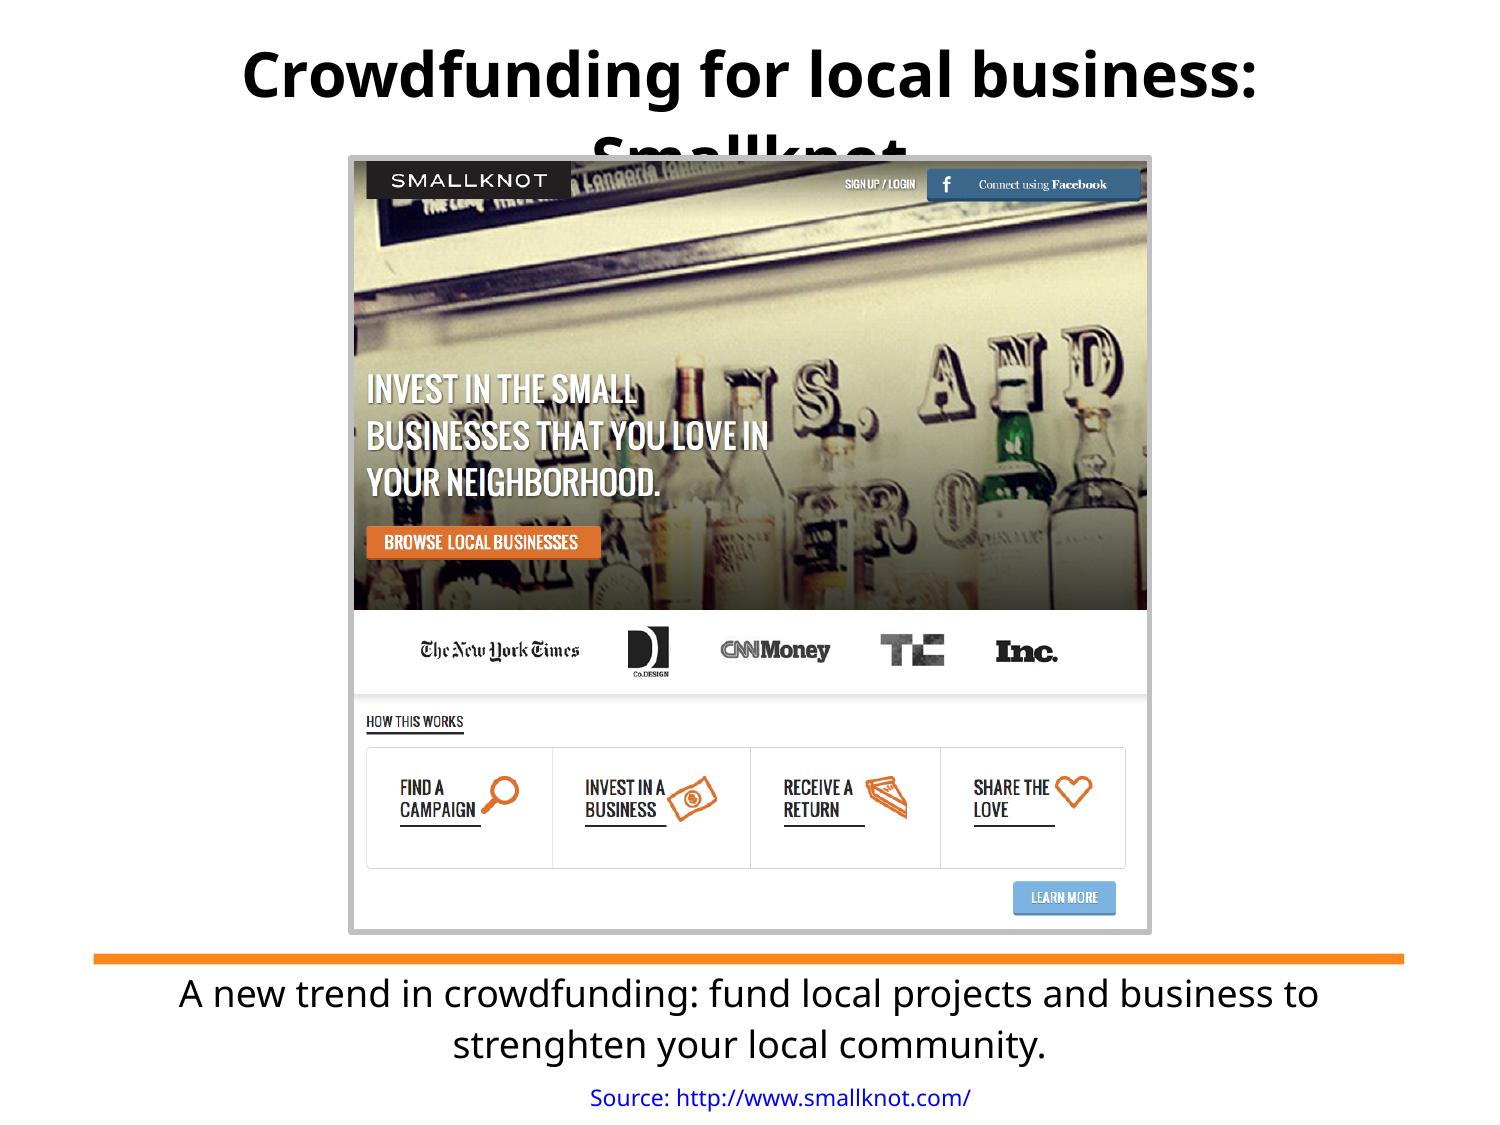

# Crowdfunding for local business: Smallknot
A new trend in crowdfunding: fund local projects and business to strenghten your local community.
Source: http://www.smallknot.com/